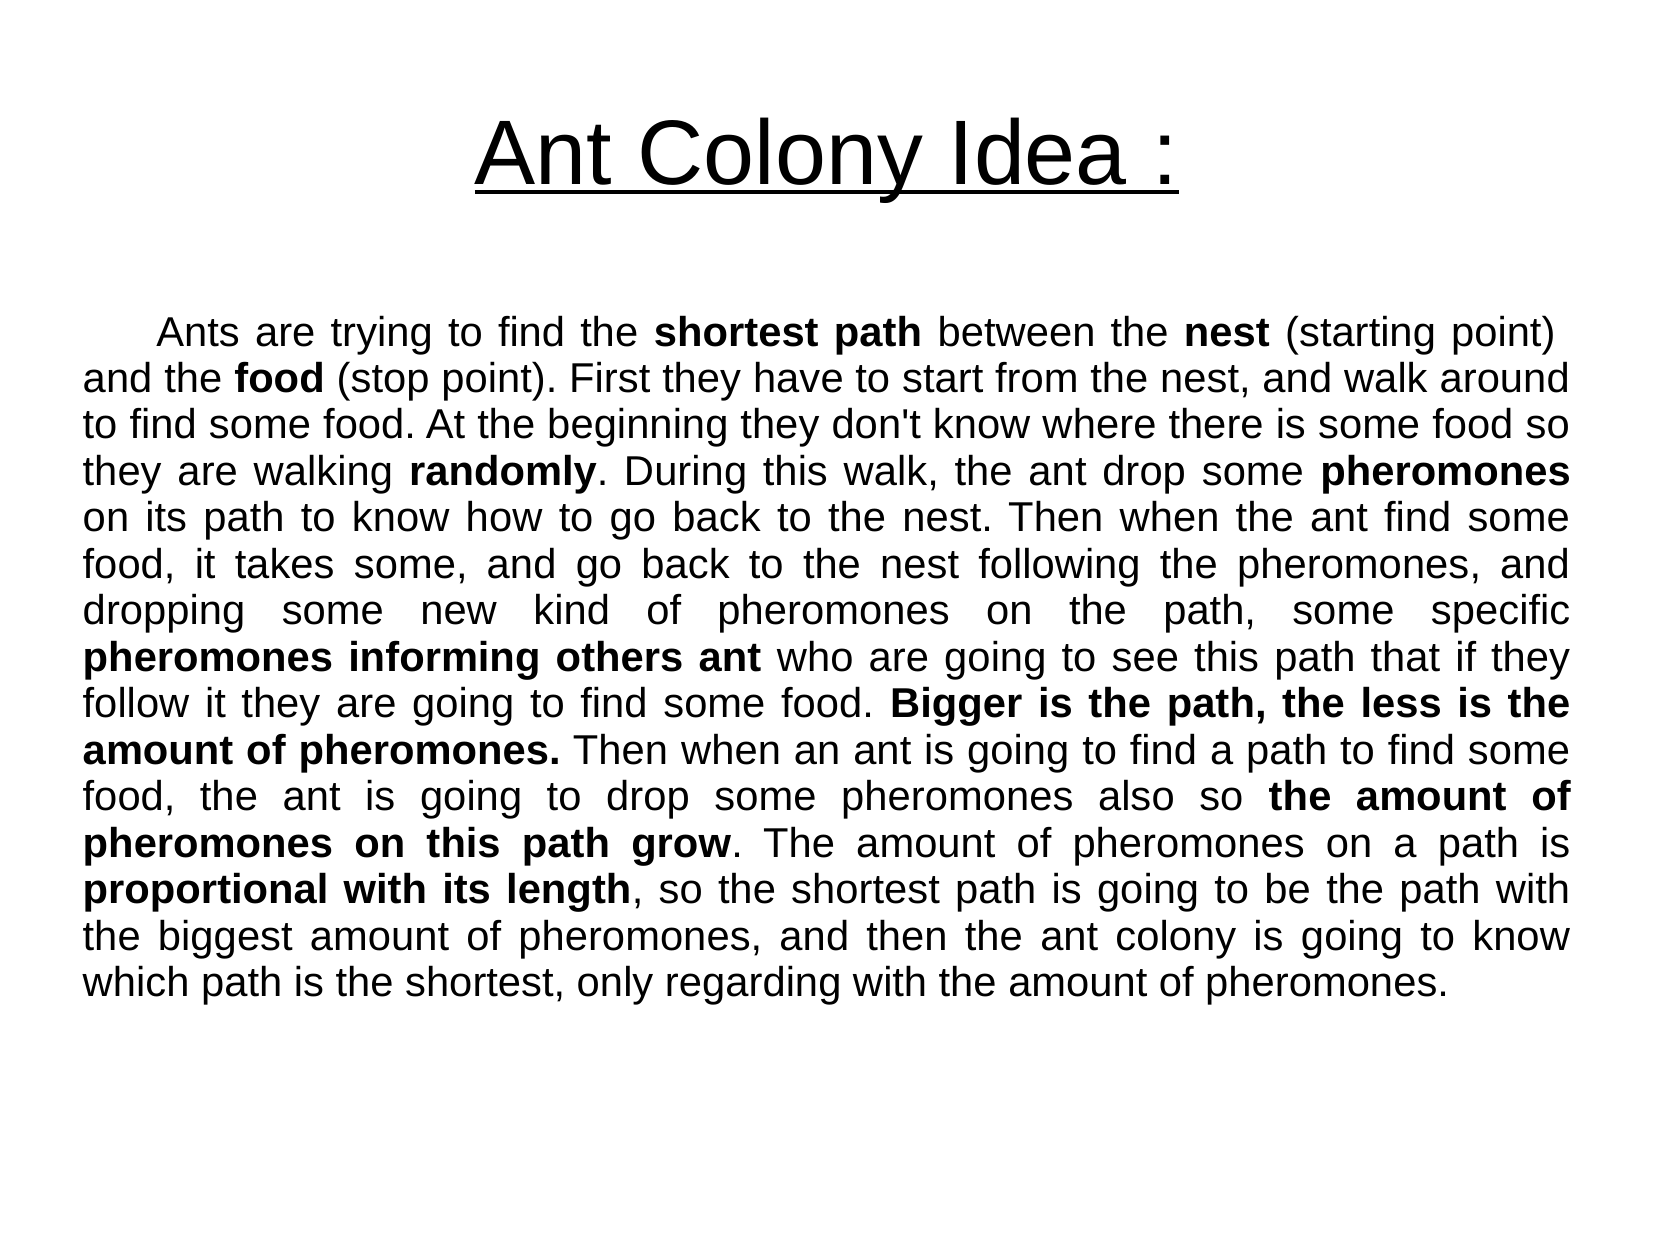

# Ant Colony Idea :
	Ants are trying to find the shortest path between the nest (starting point) and the food (stop point). First they have to start from the nest, and walk around to find some food. At the beginning they don't know where there is some food so they are walking randomly. During this walk, the ant drop some pheromones on its path to know how to go back to the nest. Then when the ant find some food, it takes some, and go back to the nest following the pheromones, and dropping some new kind of pheromones on the path, some specific pheromones informing others ant who are going to see this path that if they follow it they are going to find some food. Bigger is the path, the less is the amount of pheromones. Then when an ant is going to find a path to find some food, the ant is going to drop some pheromones also so the amount of pheromones on this path grow. The amount of pheromones on a path is proportional with its length, so the shortest path is going to be the path with the biggest amount of pheromones, and then the ant colony is going to know which path is the shortest, only regarding with the amount of pheromones.